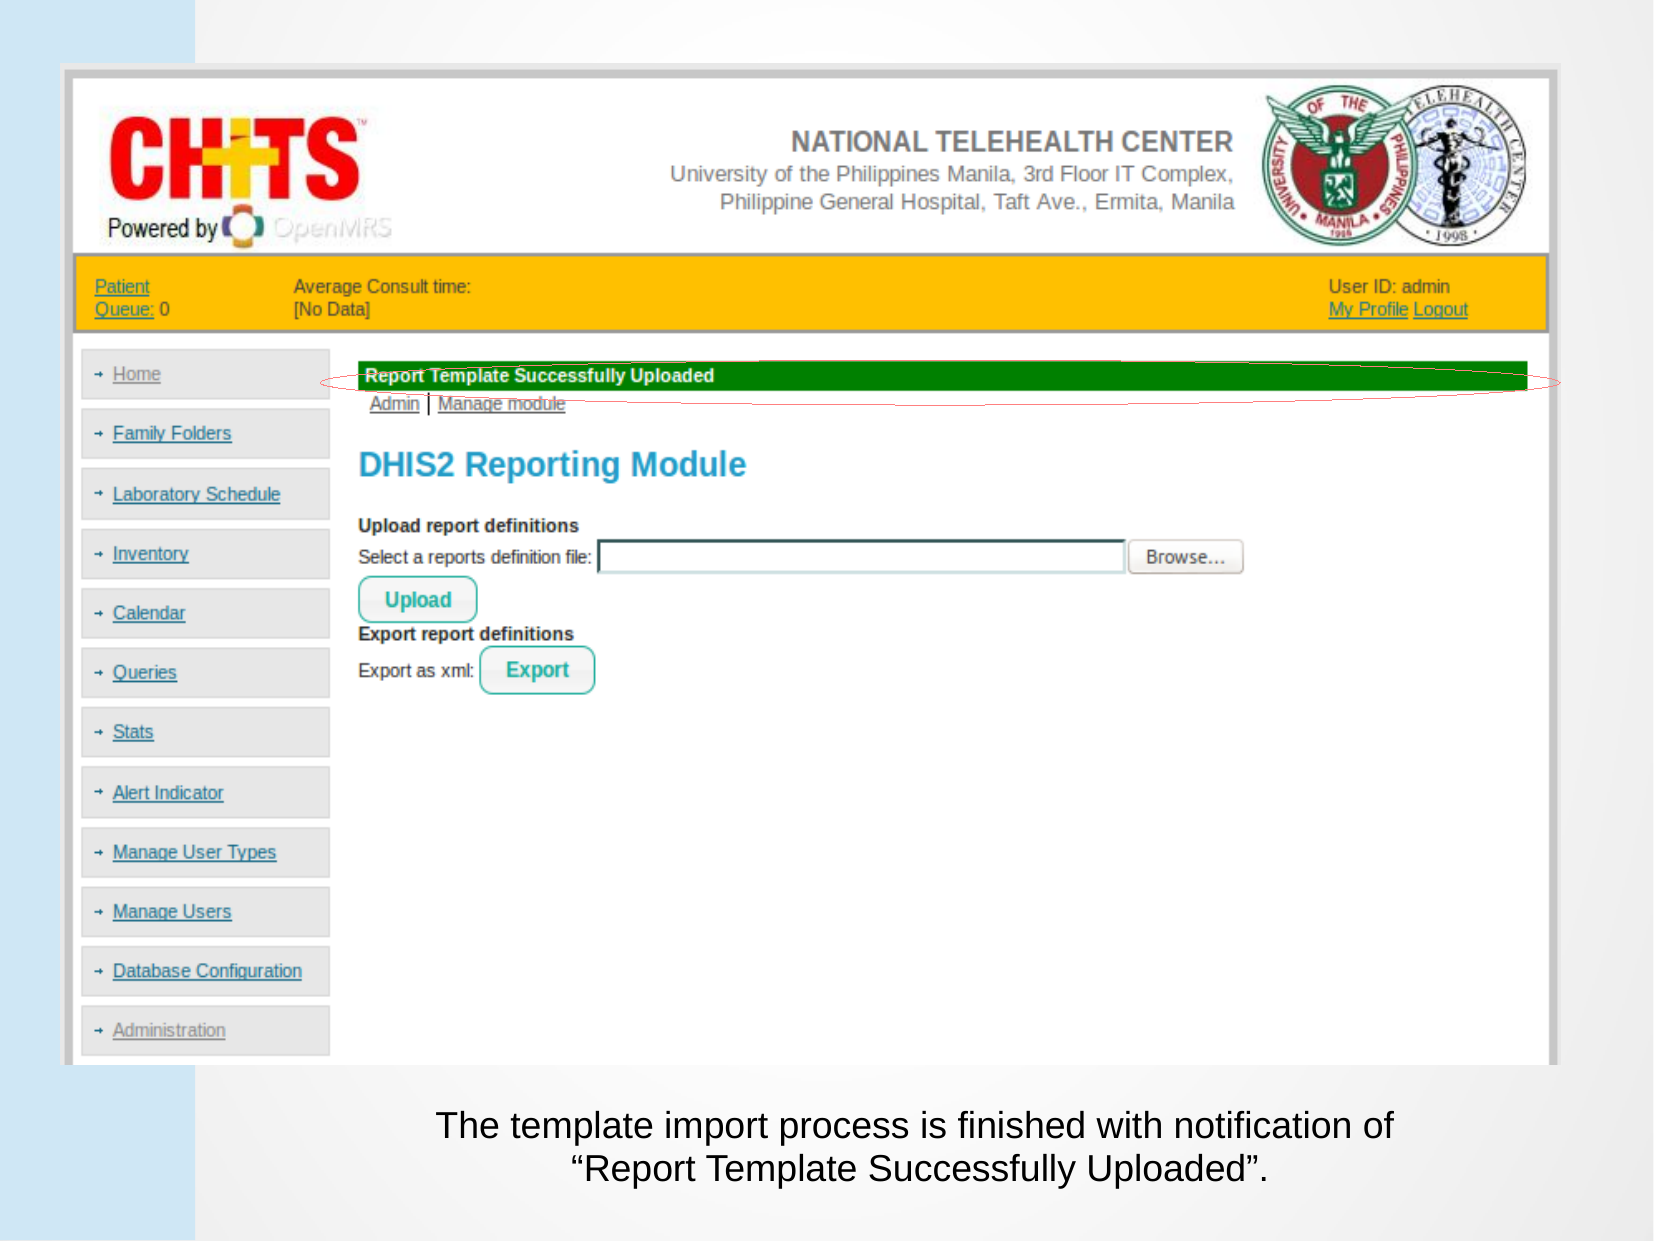

# The template import process is finished with notification of
 “Report Template Successfully Uploaded”.